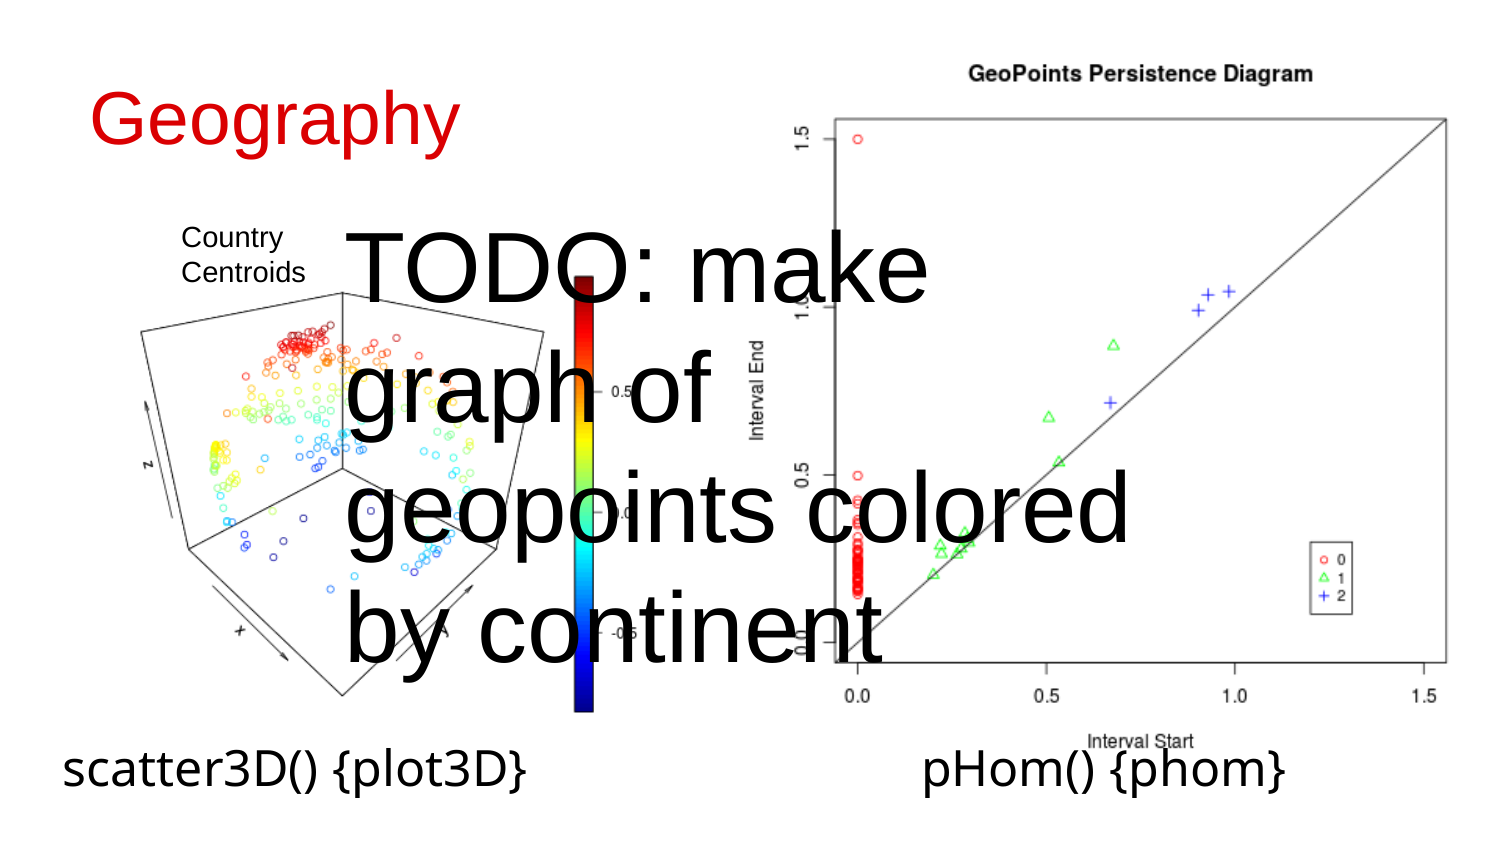

Geography
TODO: make graph of geopoints colored by continent
Country
Centroids
scatter3D() {plot3D}
pHom() {phom}